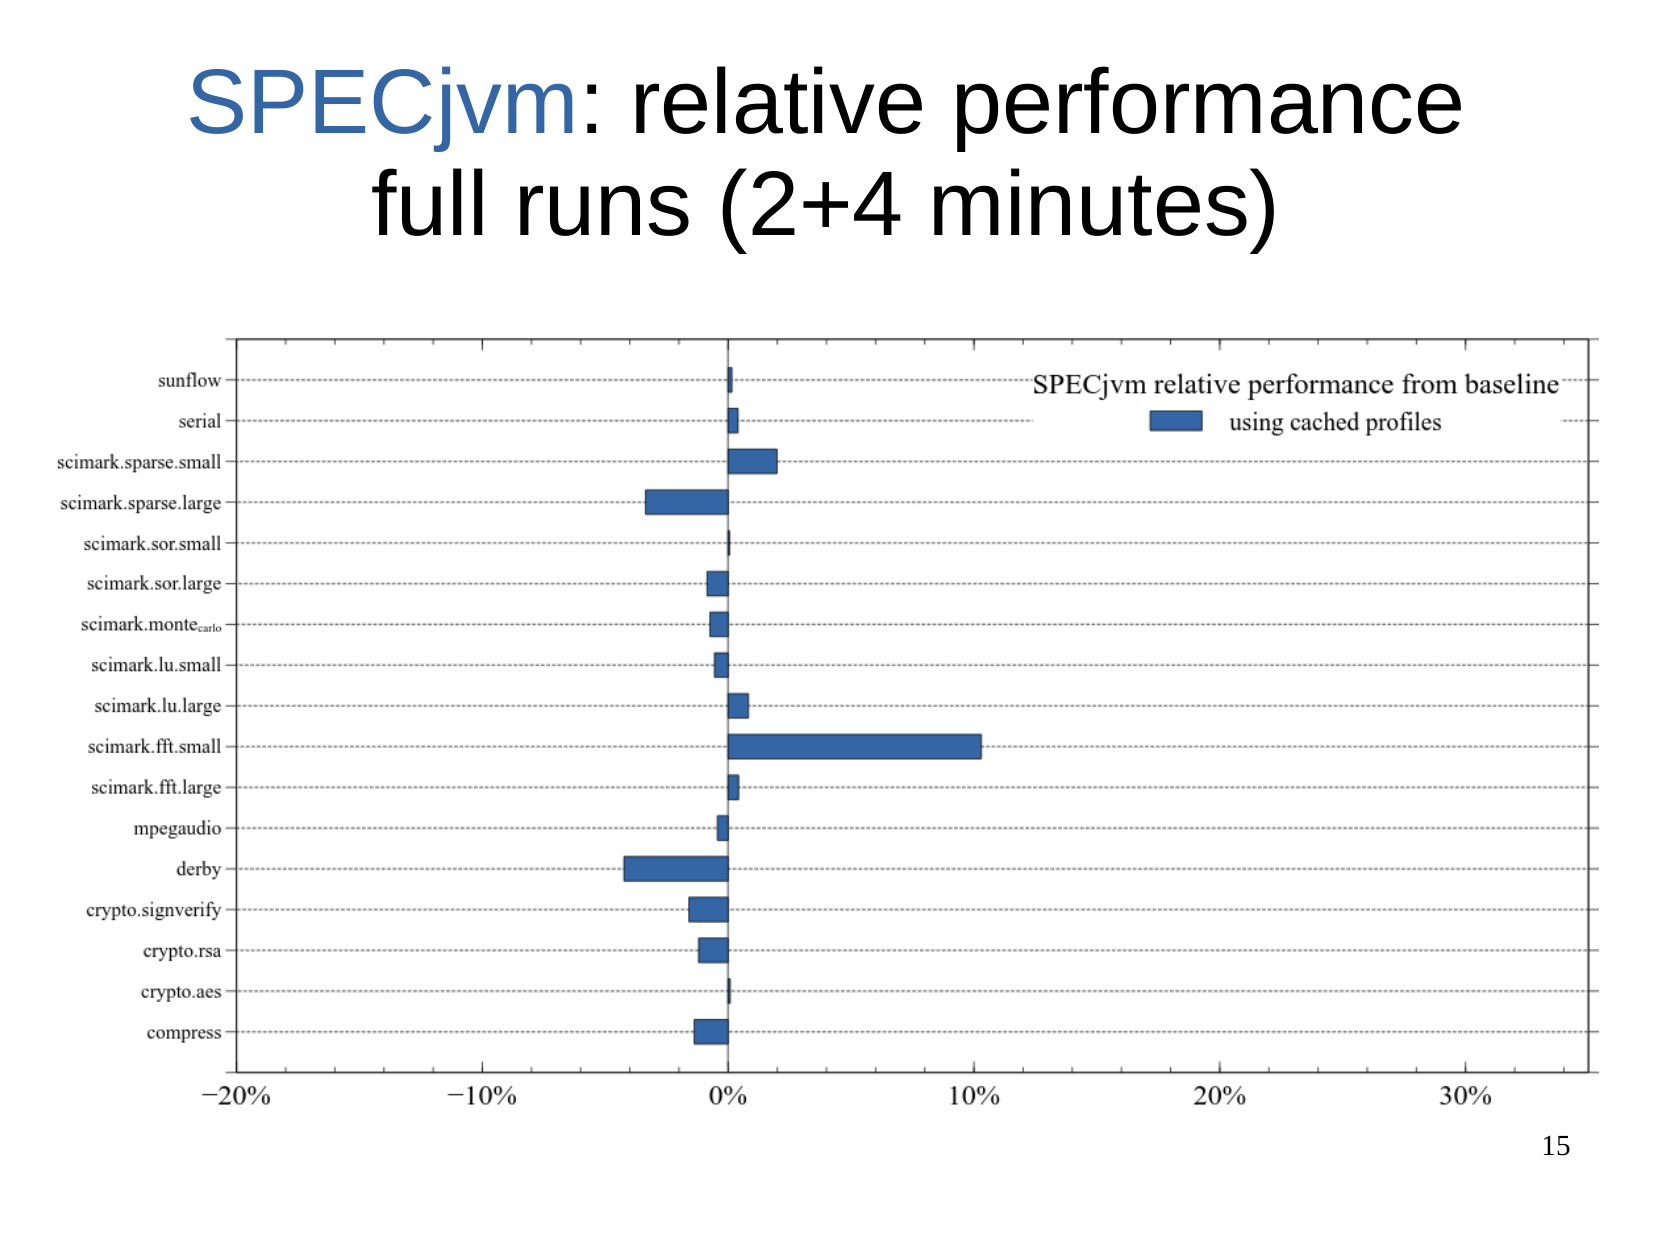

# SPECjvm: relative performance full runs (2+4 minutes)
15